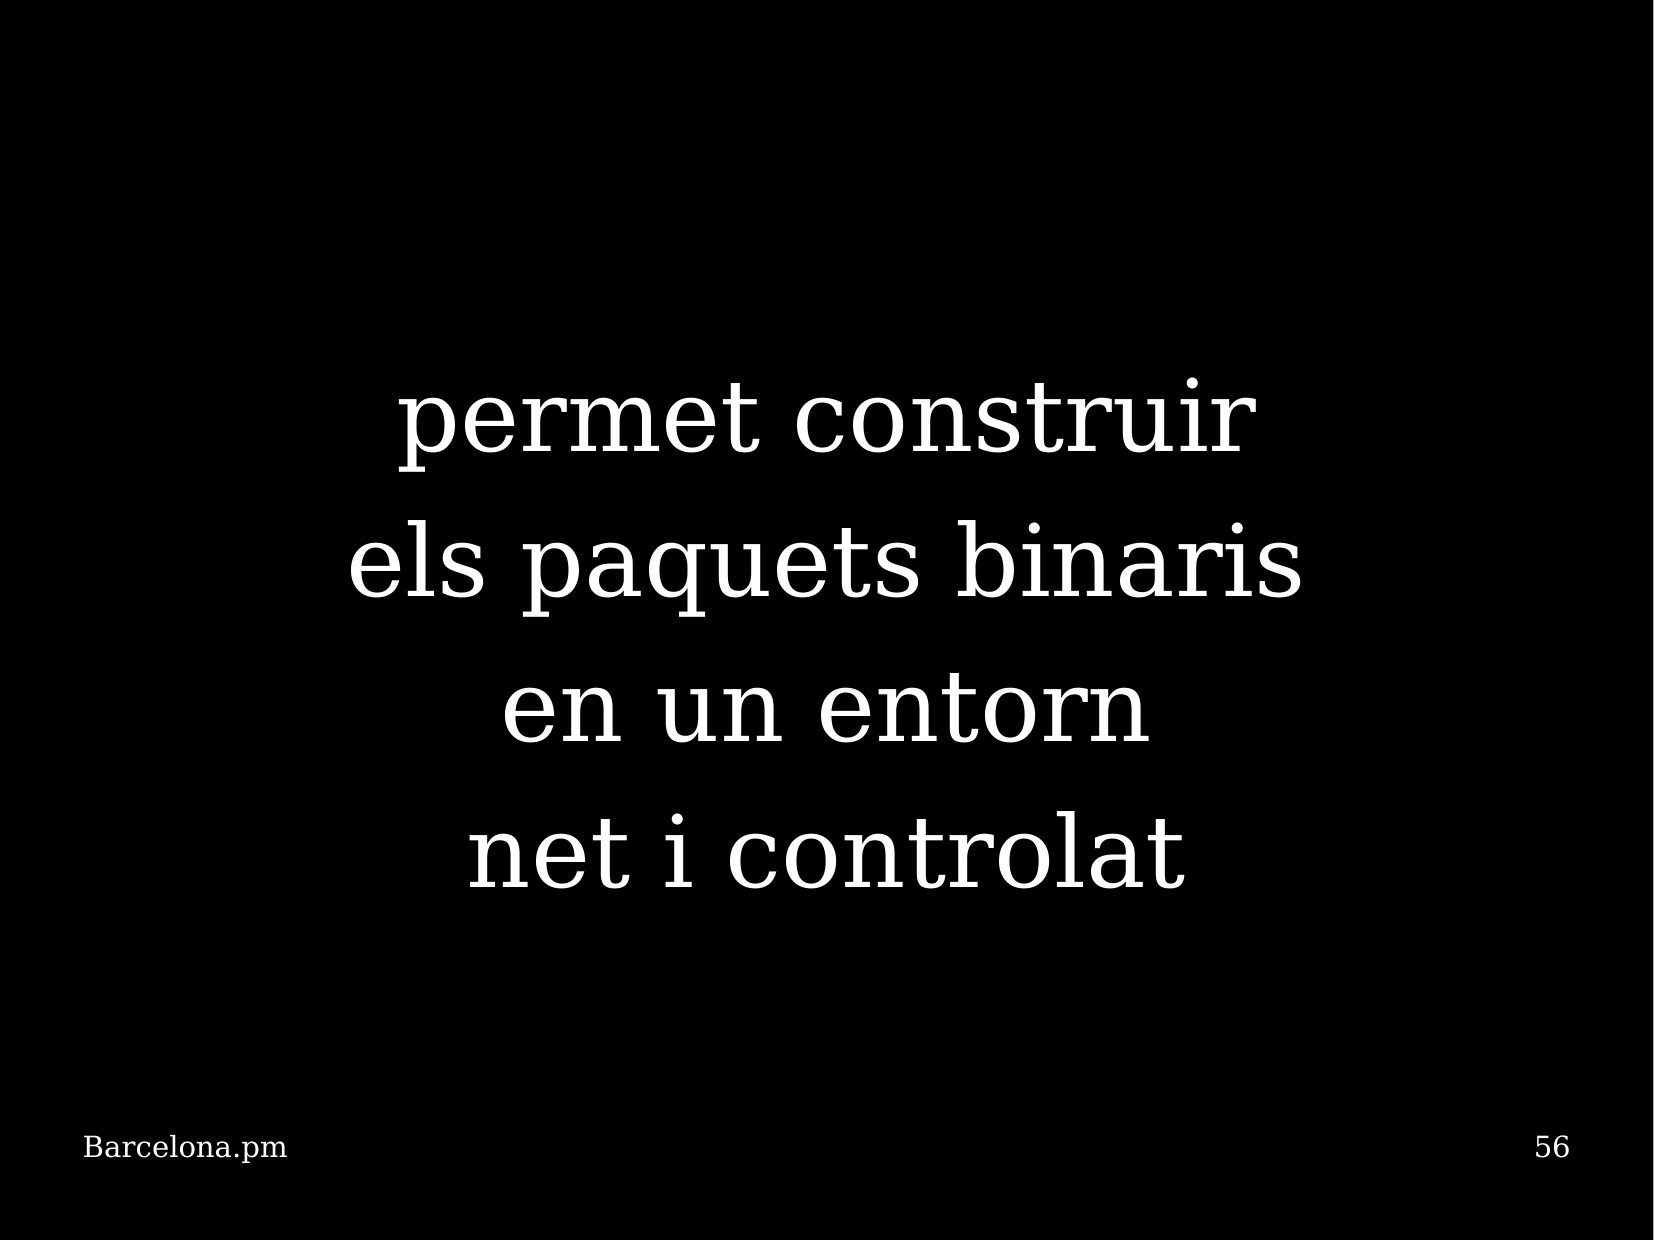

# permet construir els paquets binaris en un entorn net i controlat
Barcelona.pm
56